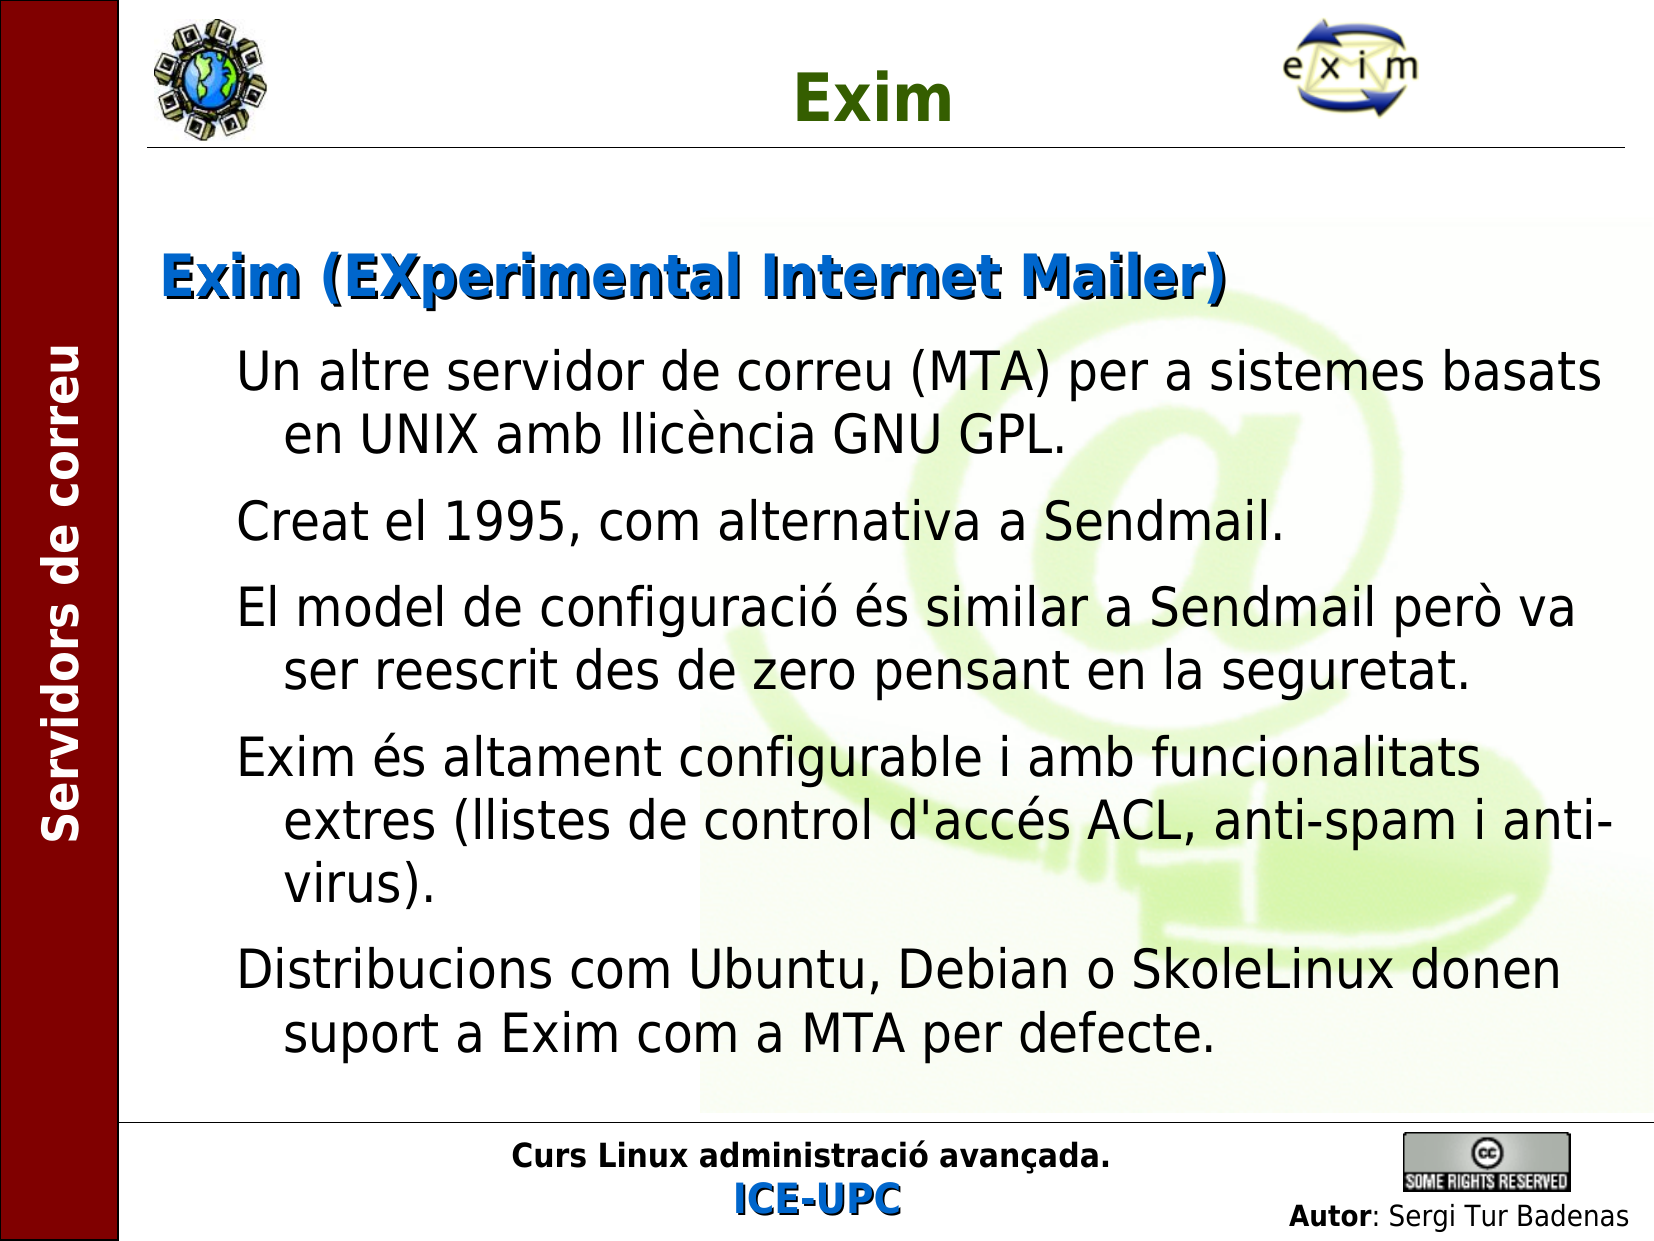

# Exim
Exim (EXperimental Internet Mailer)
Un altre servidor de correu (MTA) per a sistemes basats en UNIX amb llicència GNU GPL.
Creat el 1995, com alternativa a Sendmail.
El model de configuració és similar a Sendmail però va ser reescrit des de zero pensant en la seguretat.
Exim és altament configurable i amb funcionalitats extres (llistes de control d'accés ACL, anti-spam i anti-virus).
Distribucions com Ubuntu, Debian o SkoleLinux donen suport a Exim com a MTA per defecte.